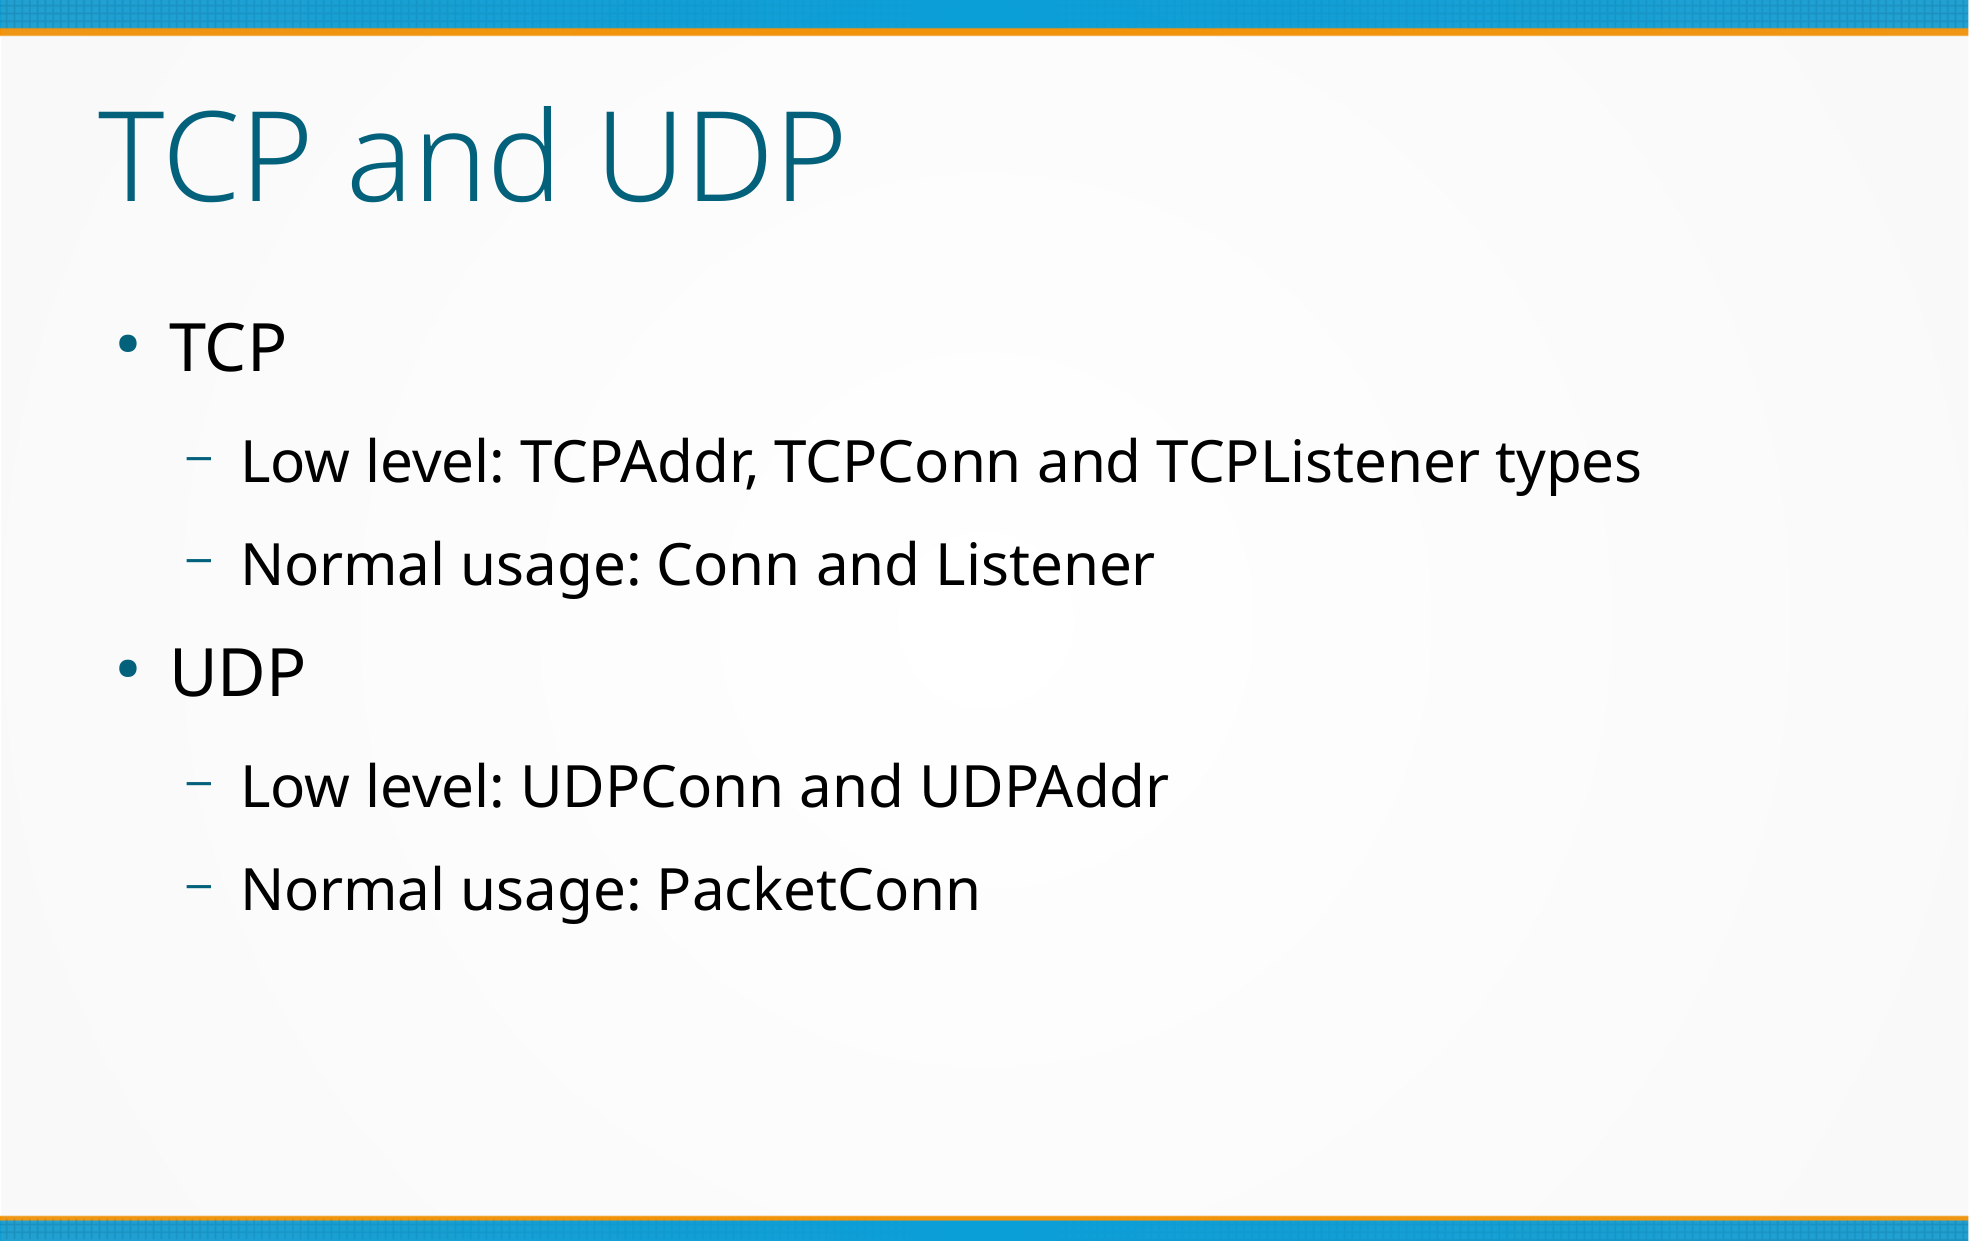

# TCP and UDP
TCP
Low level: TCPAddr, TCPConn and TCPListener types
Normal usage: Conn and Listener
UDP
Low level: UDPConn and UDPAddr
Normal usage: PacketConn